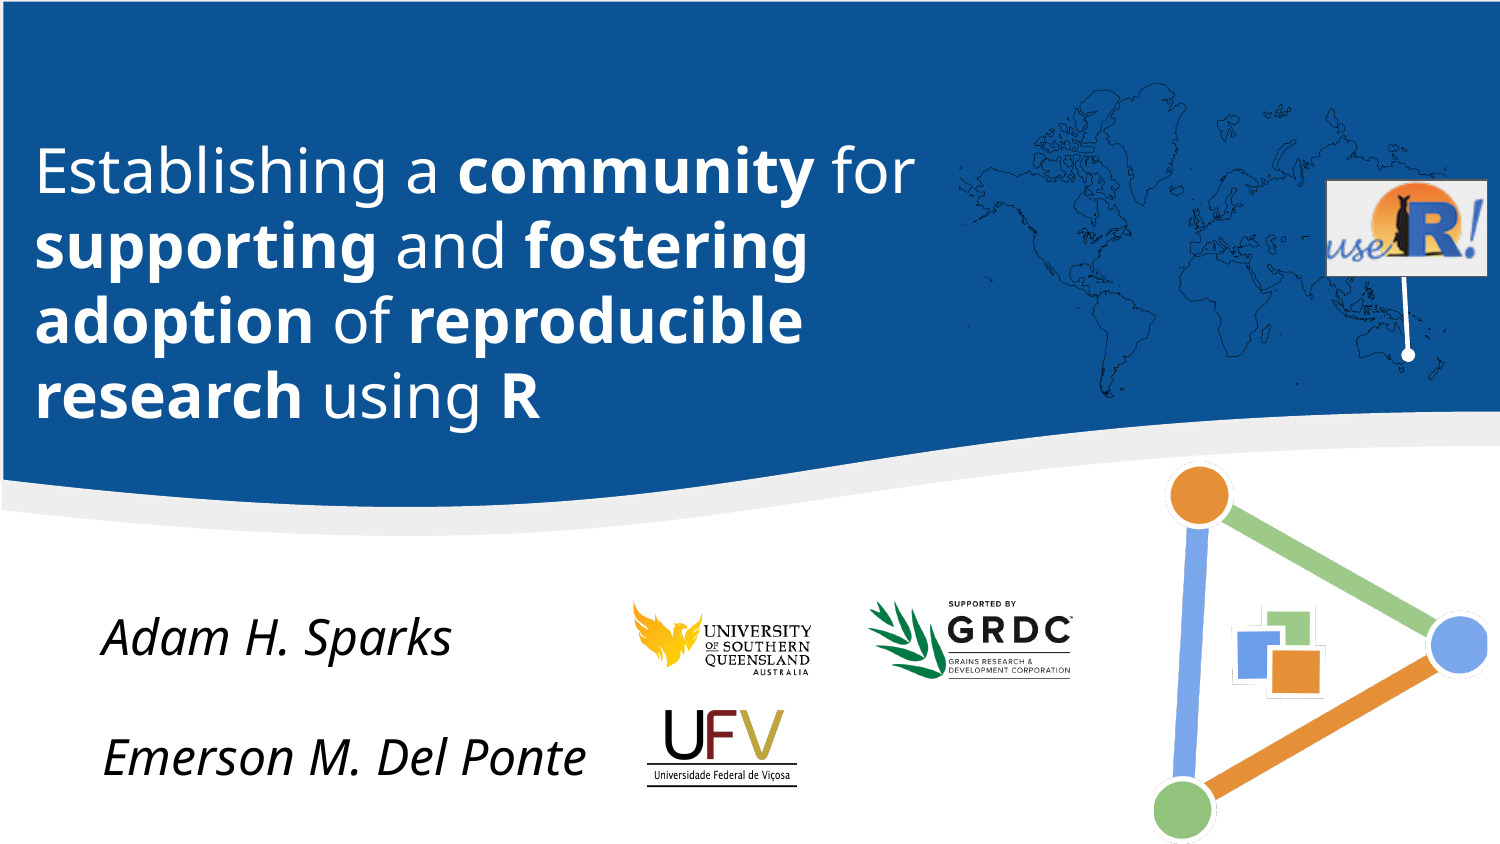

Establishing a community for supporting and fostering adoption of reproducible research using R
Adam H. Sparks
Emerson M. Del Ponte